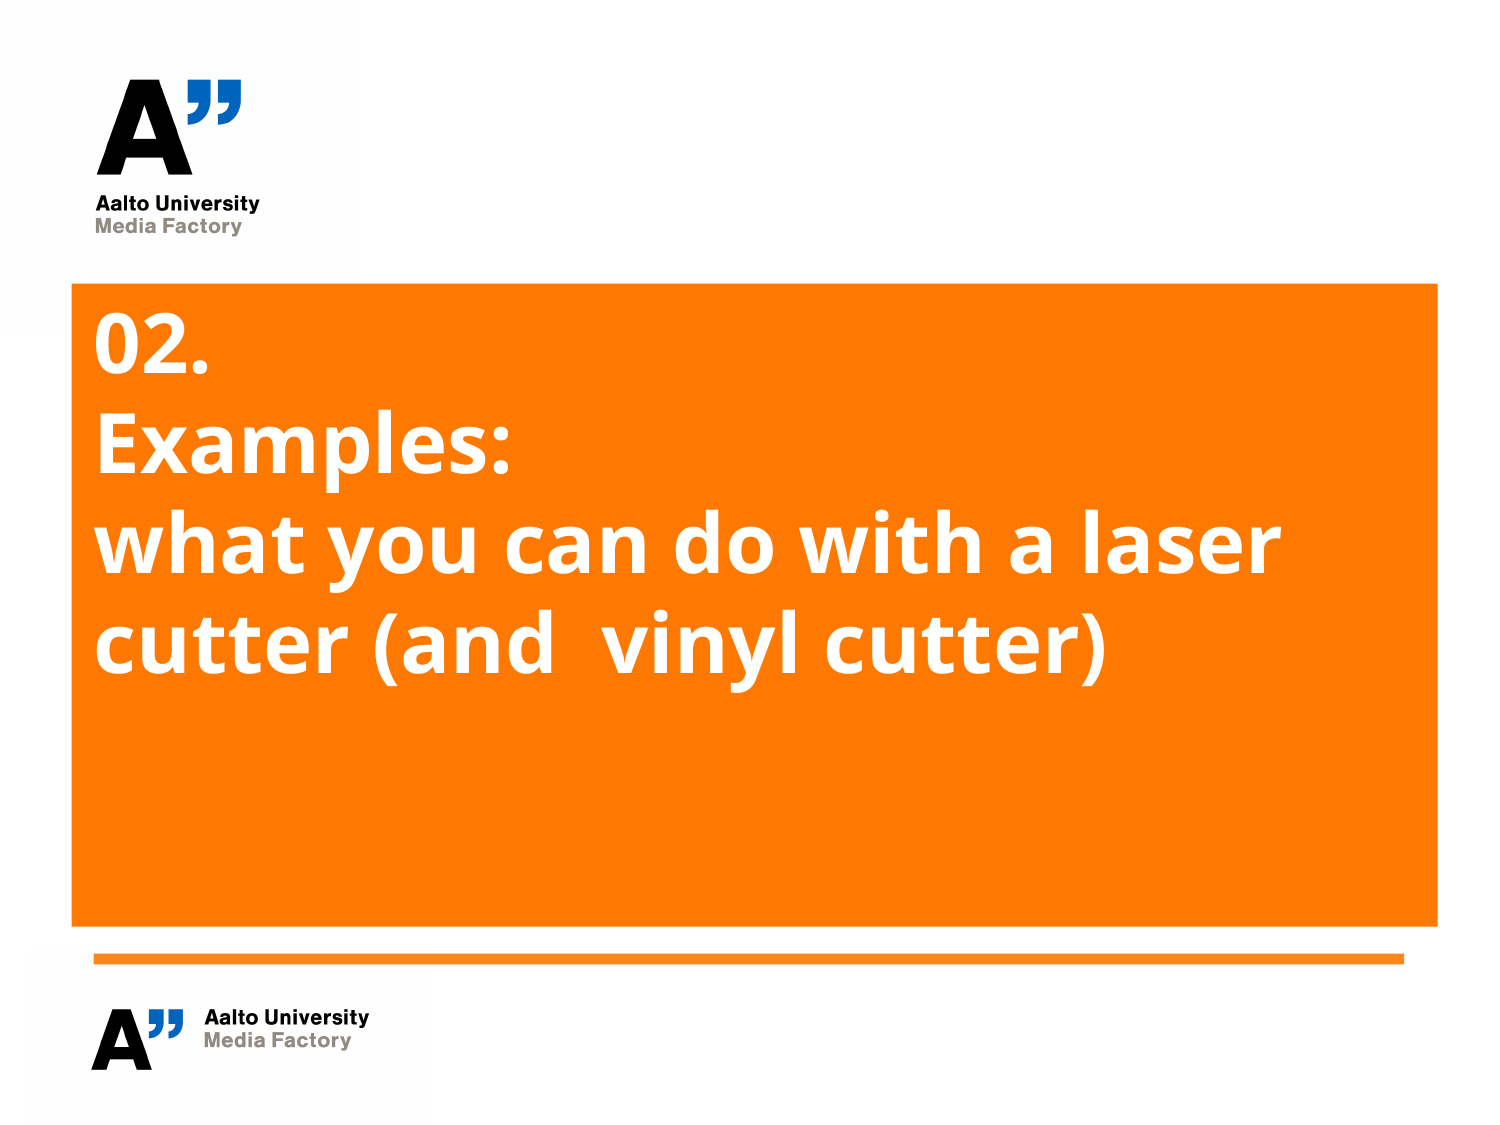

#
02.
Examples:
what you can do with a laser cutter (and vinyl cutter)